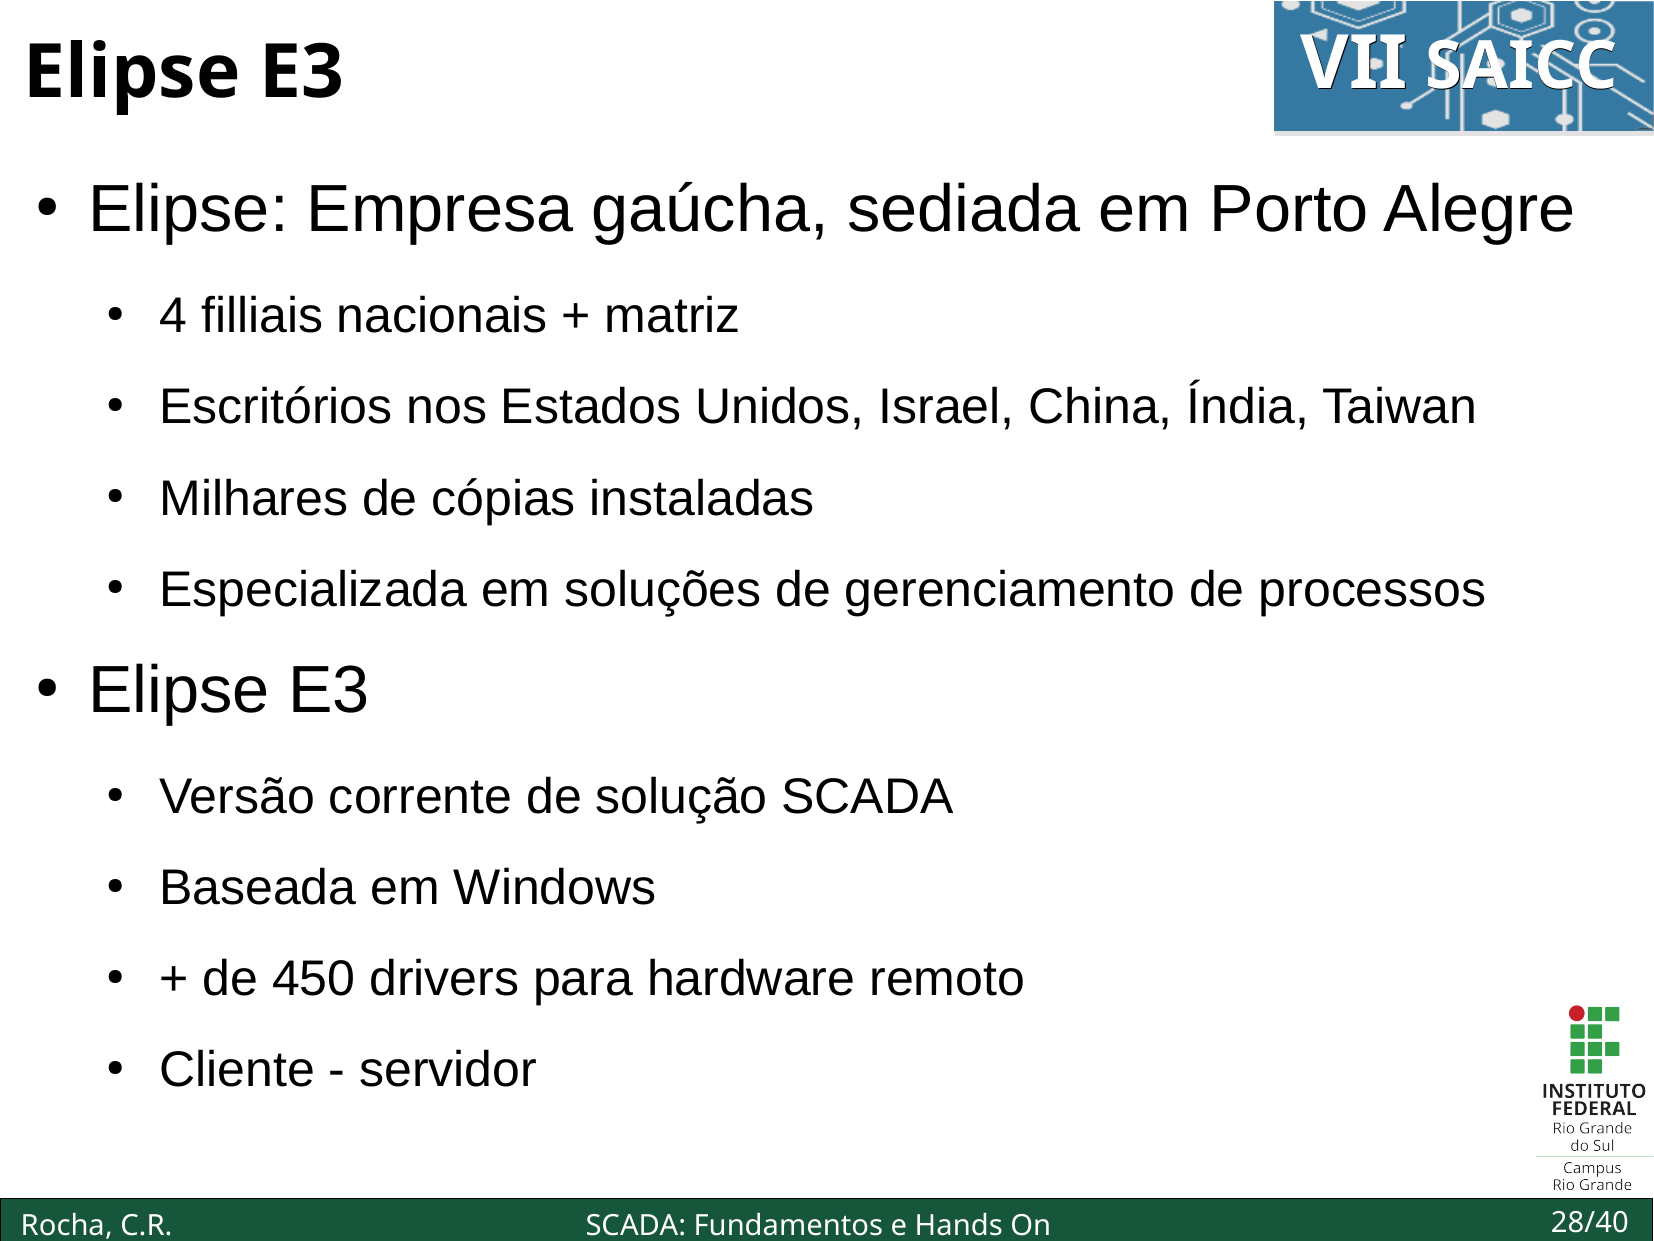

# Elipse E3
Elipse: Empresa gaúcha, sediada em Porto Alegre
4 filliais nacionais + matriz
Escritórios nos Estados Unidos, Israel, China, Índia, Taiwan
Milhares de cópias instaladas
Especializada em soluções de gerenciamento de processos
Elipse E3
Versão corrente de solução SCADA
Baseada em Windows
+ de 450 drivers para hardware remoto
Cliente - servidor